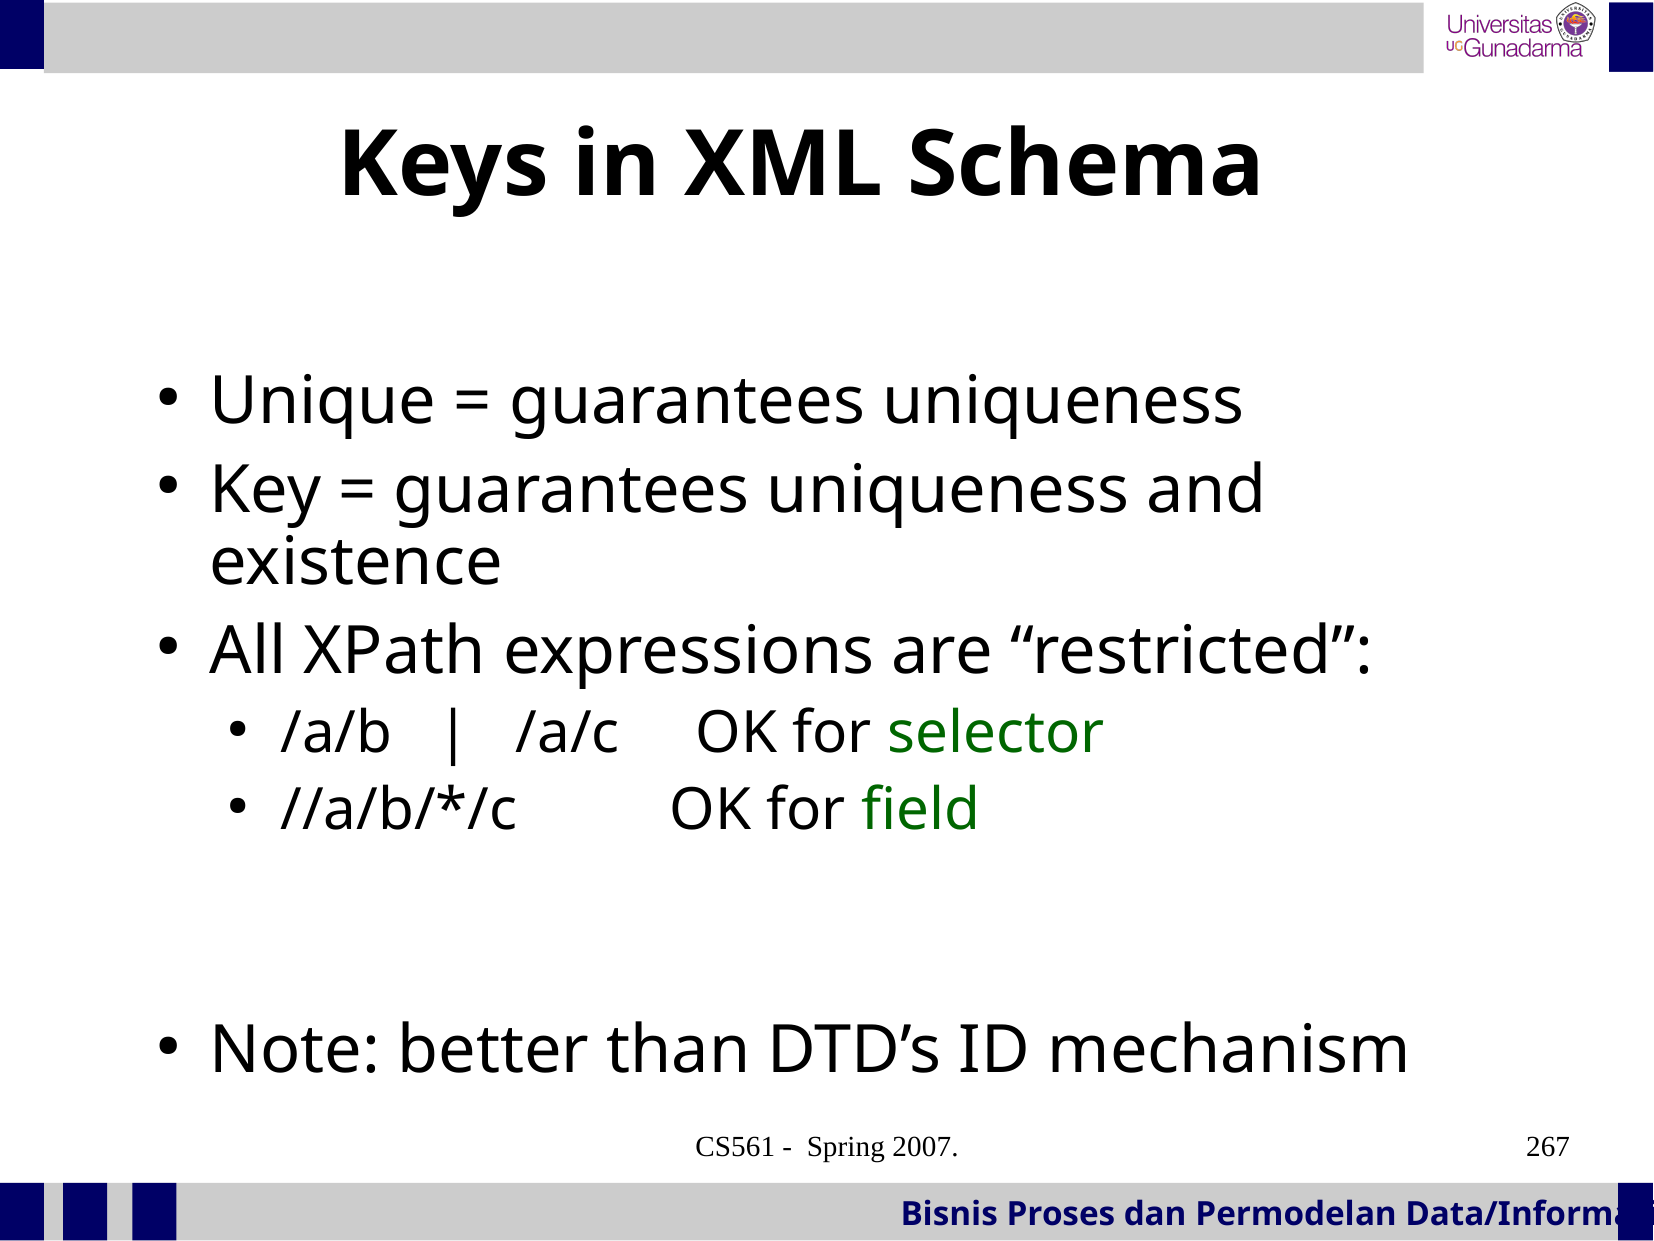

# Keys in XML Schema
Unique = guarantees uniqueness
Key = guarantees uniqueness and existence
All XPath expressions are “restricted”:
/a/b | /a/c OK for selector
//a/b/*/c OK for field
Note: better than DTD’s ID mechanism
CS561 - Spring 2007.
267